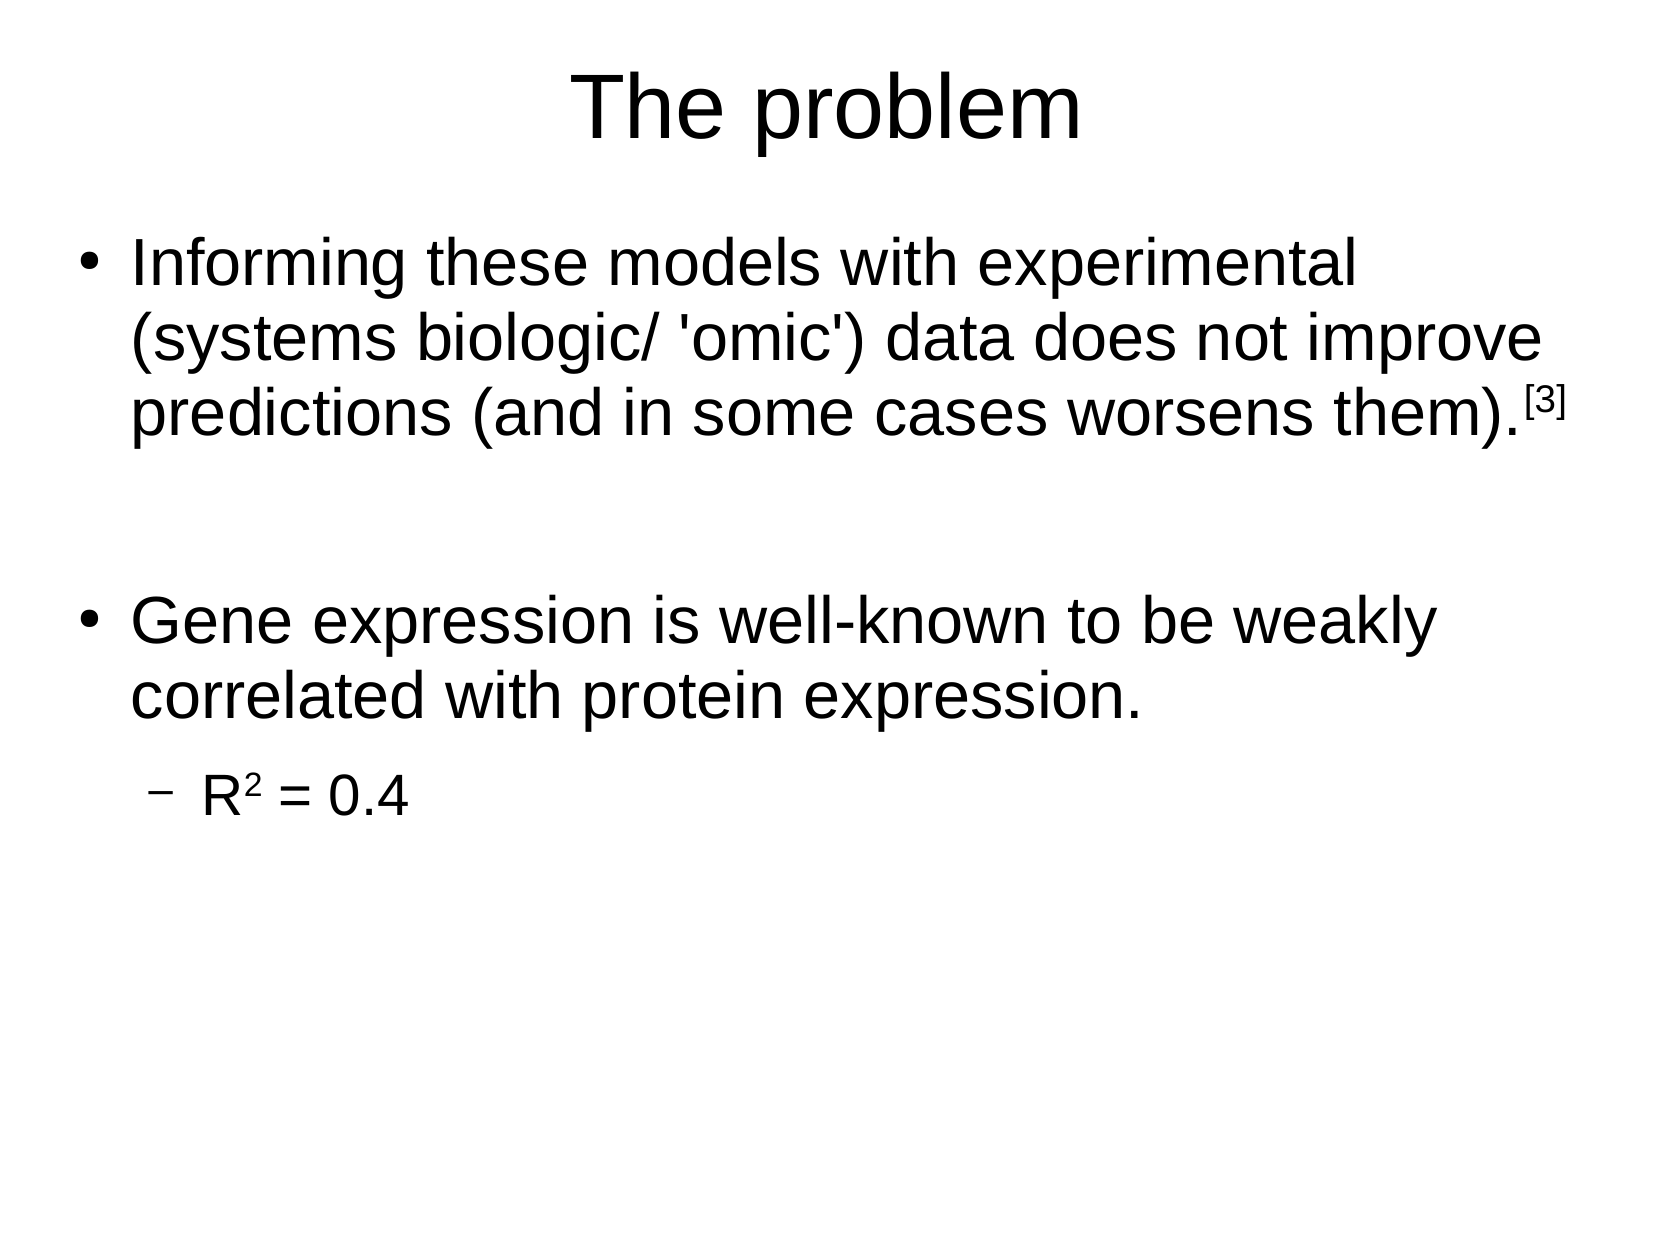

# The problem
Informing these models with experimental (systems biologic/ 'omic') data does not improve predictions (and in some cases worsens them).[3]
Gene expression is well-known to be weakly correlated with protein expression.
R2 = 0.4